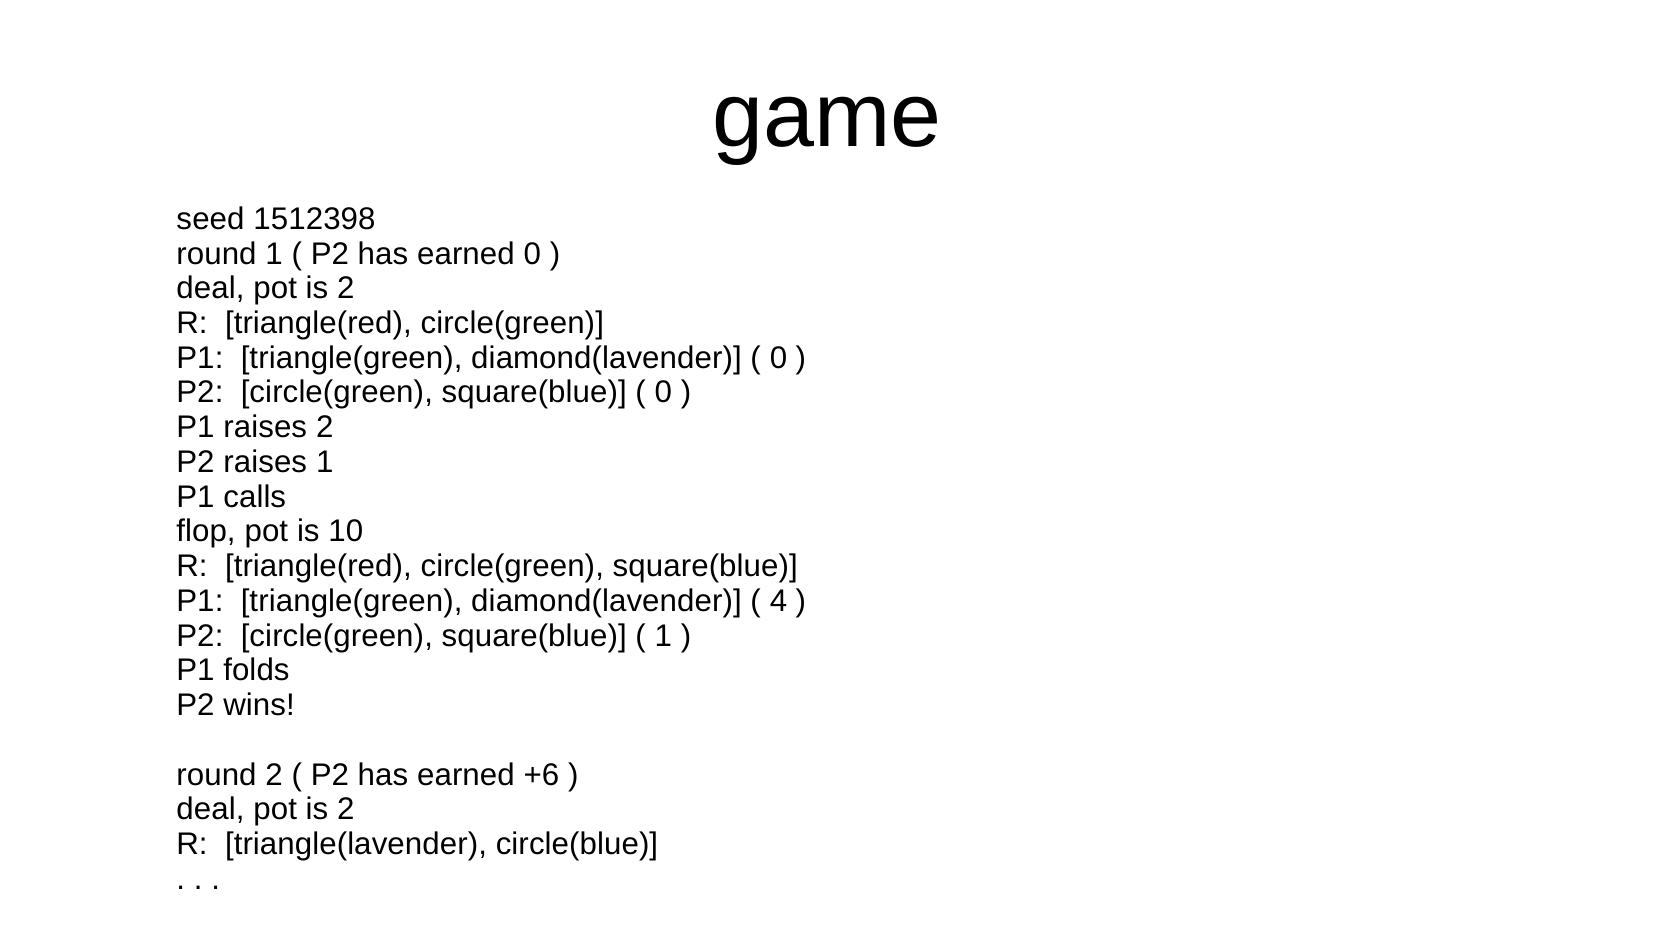

# game
seed 1512398
round 1 ( P2 has earned 0 )
deal, pot is 2
R: [triangle(red), circle(green)]
P1: [triangle(green), diamond(lavender)] ( 0 )
P2: [circle(green), square(blue)] ( 0 )
P1 raises 2
P2 raises 1
P1 calls
flop, pot is 10
R: [triangle(red), circle(green), square(blue)]
P1: [triangle(green), diamond(lavender)] ( 4 )
P2: [circle(green), square(blue)] ( 1 )
P1 folds
P2 wins!
round 2 ( P2 has earned +6 )
deal, pot is 2
R: [triangle(lavender), circle(blue)]
. . .